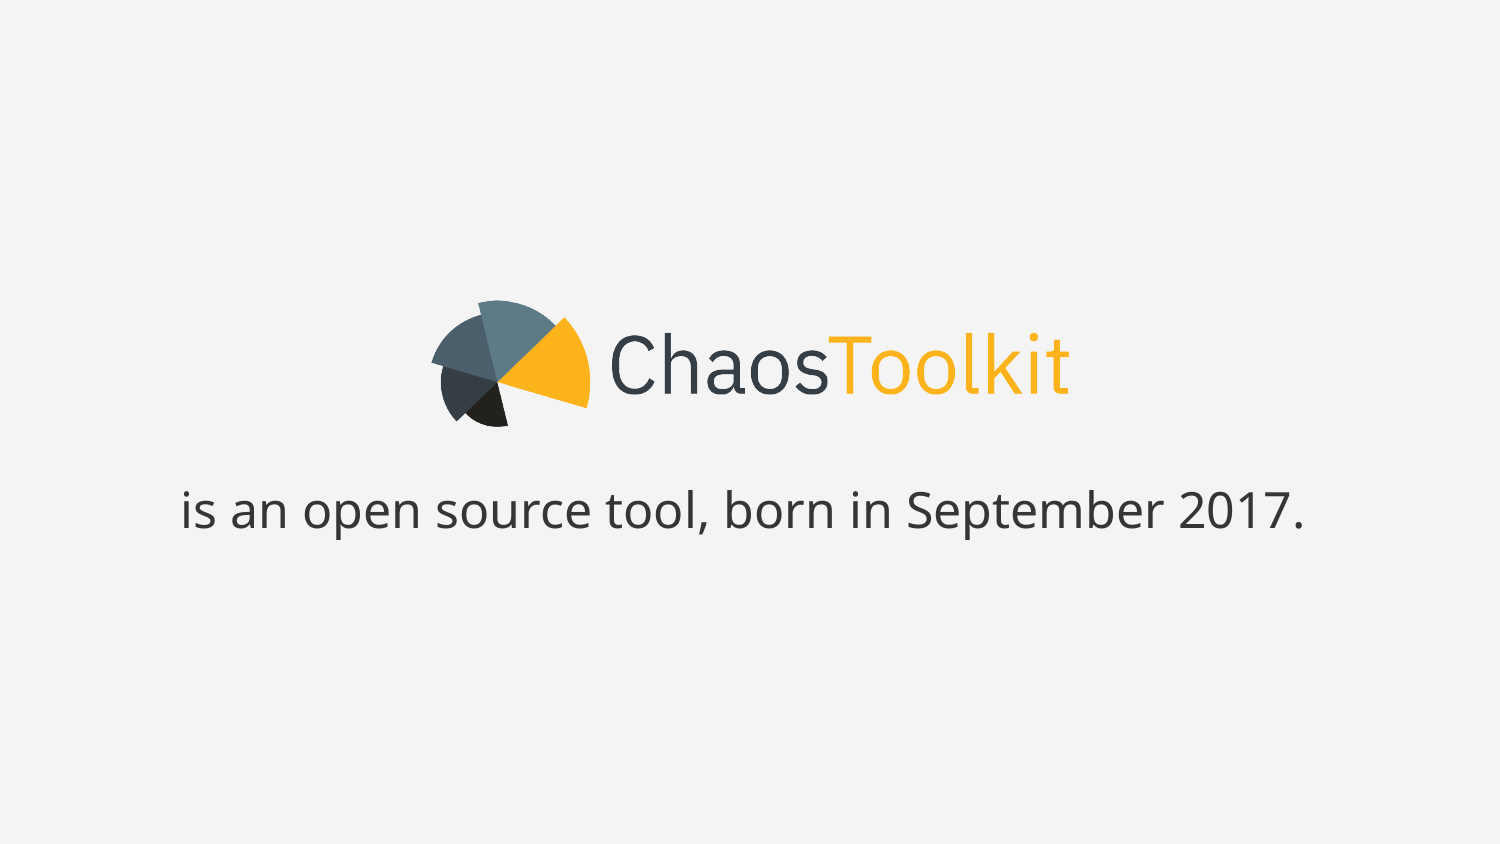

# is an open source tool, born in September 2017.